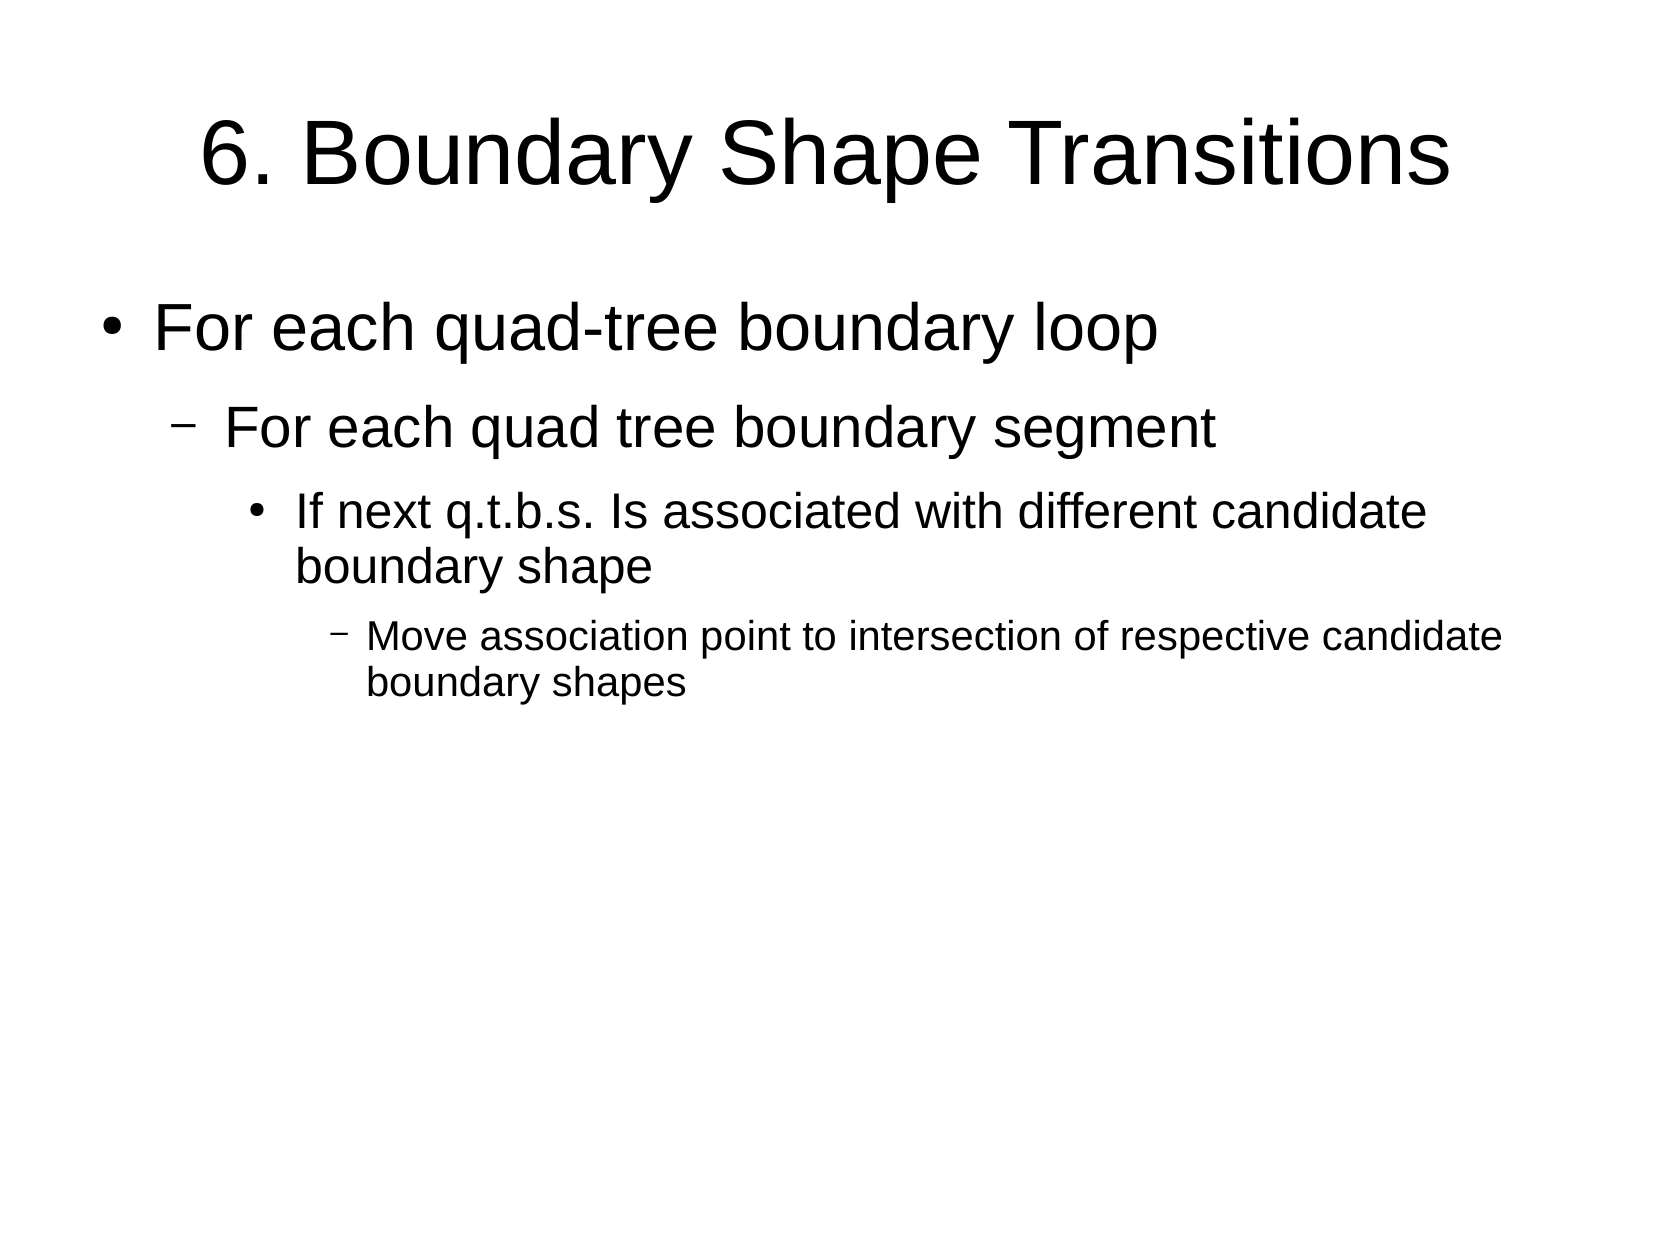

# 6. Boundary Shape Transitions
For each quad-tree boundary loop
For each quad tree boundary segment
If next q.t.b.s. Is associated with different candidate boundary shape
Move association point to intersection of respective candidate boundary shapes